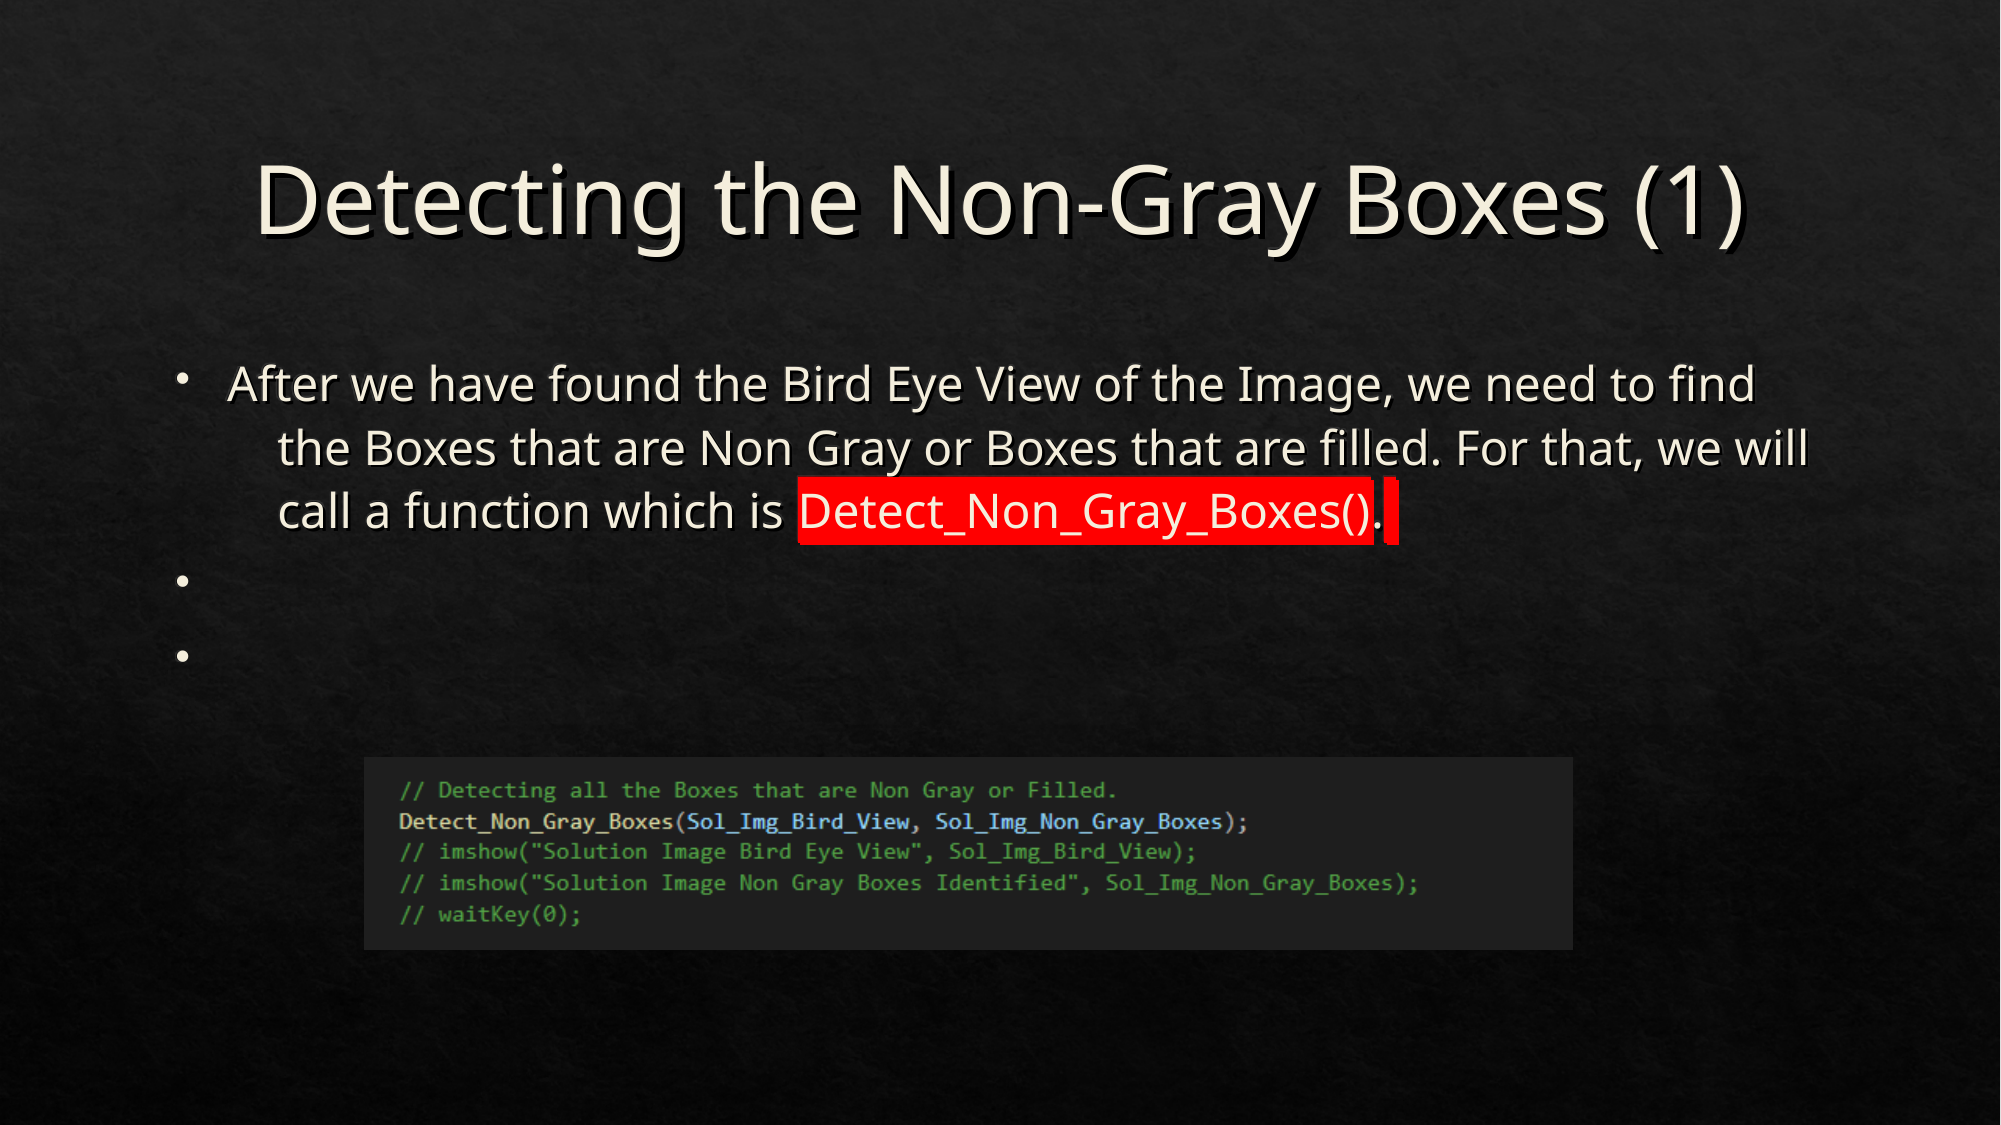

# Detecting the Non-Gray Boxes (1)
After we have found the Bird Eye View of the Image, we need to find the Boxes that are Non Gray or Boxes that are filled. For that, we will call a function which is Detect_Non_Gray_Boxes().